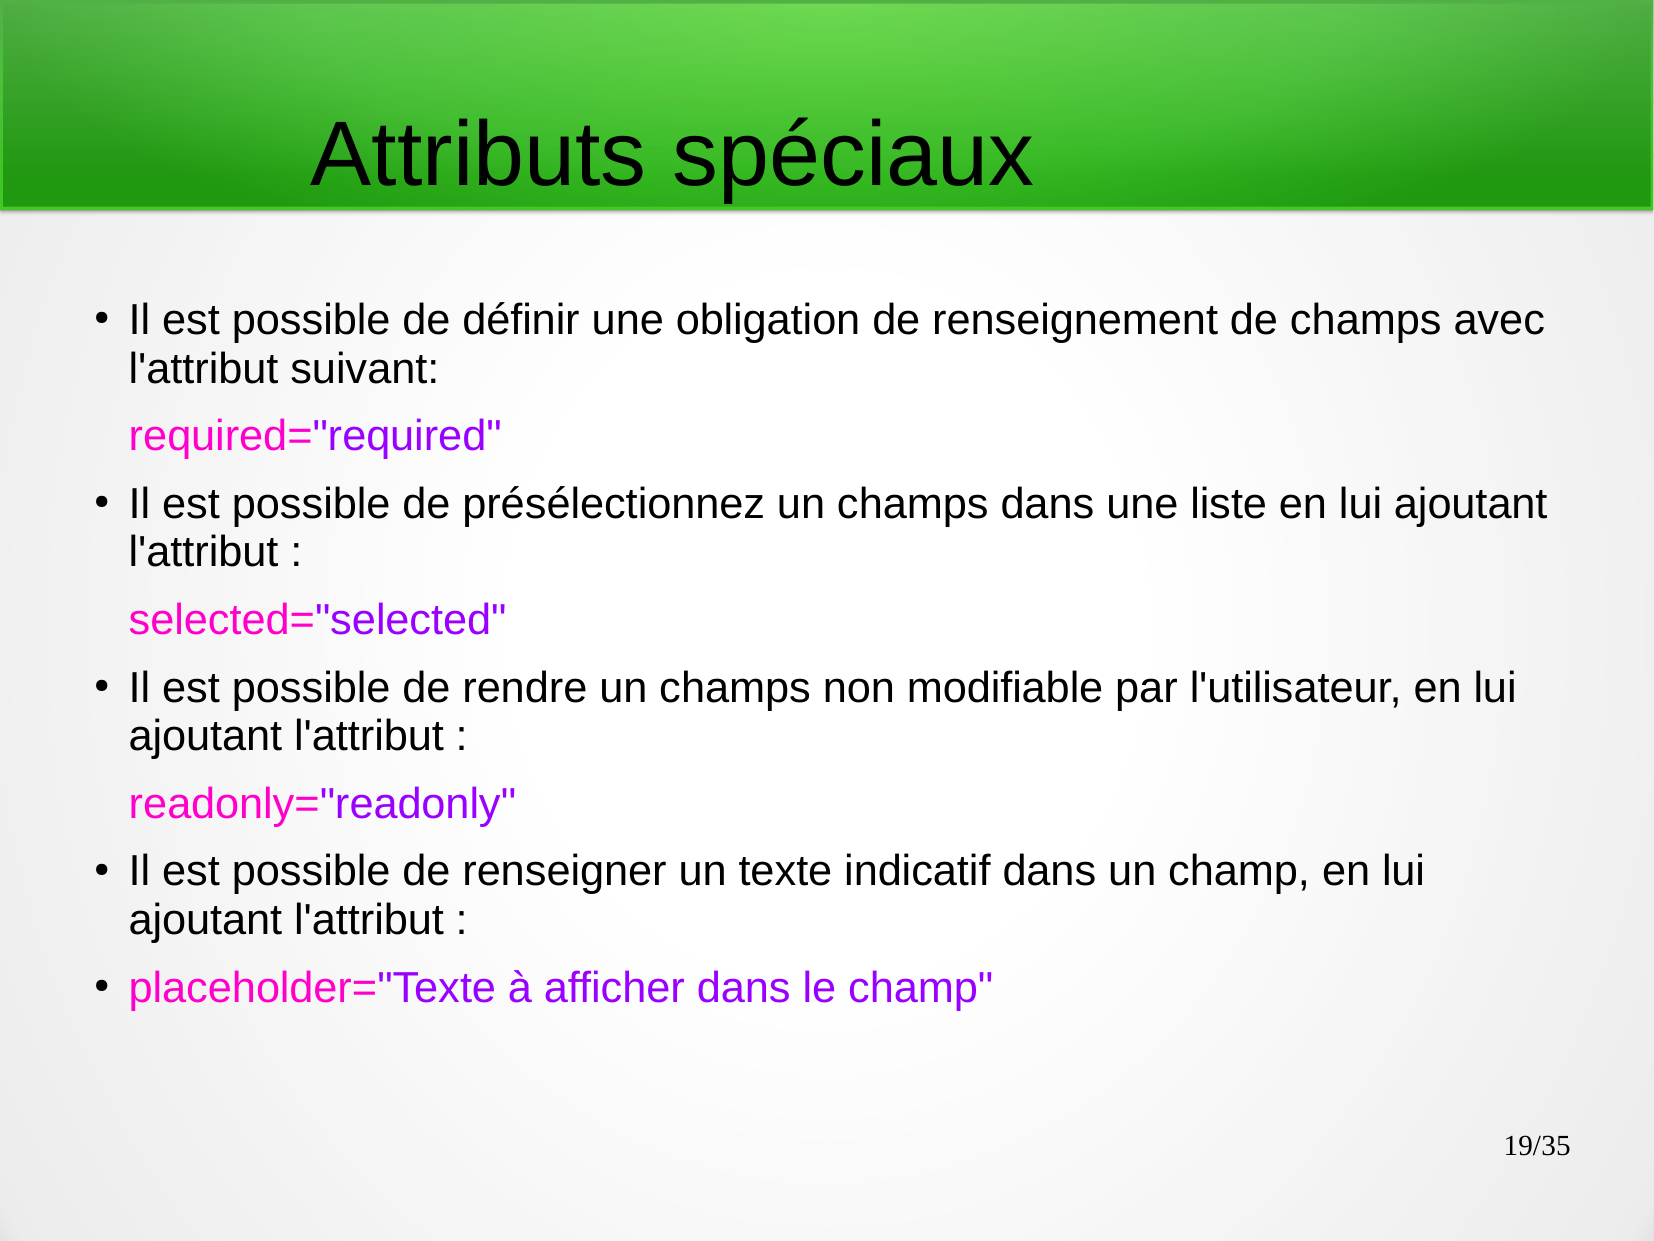

# Attributs spéciaux
Il est possible de définir une obligation de renseignement de champs avec l'attribut suivant:
required="required"
Il est possible de présélectionnez un champs dans une liste en lui ajoutant l'attribut :
selected="selected"
Il est possible de rendre un champs non modifiable par l'utilisateur, en lui ajoutant l'attribut :
readonly="readonly"
Il est possible de renseigner un texte indicatif dans un champ, en lui ajoutant l'attribut :
placeholder="Texte à afficher dans le champ"
19